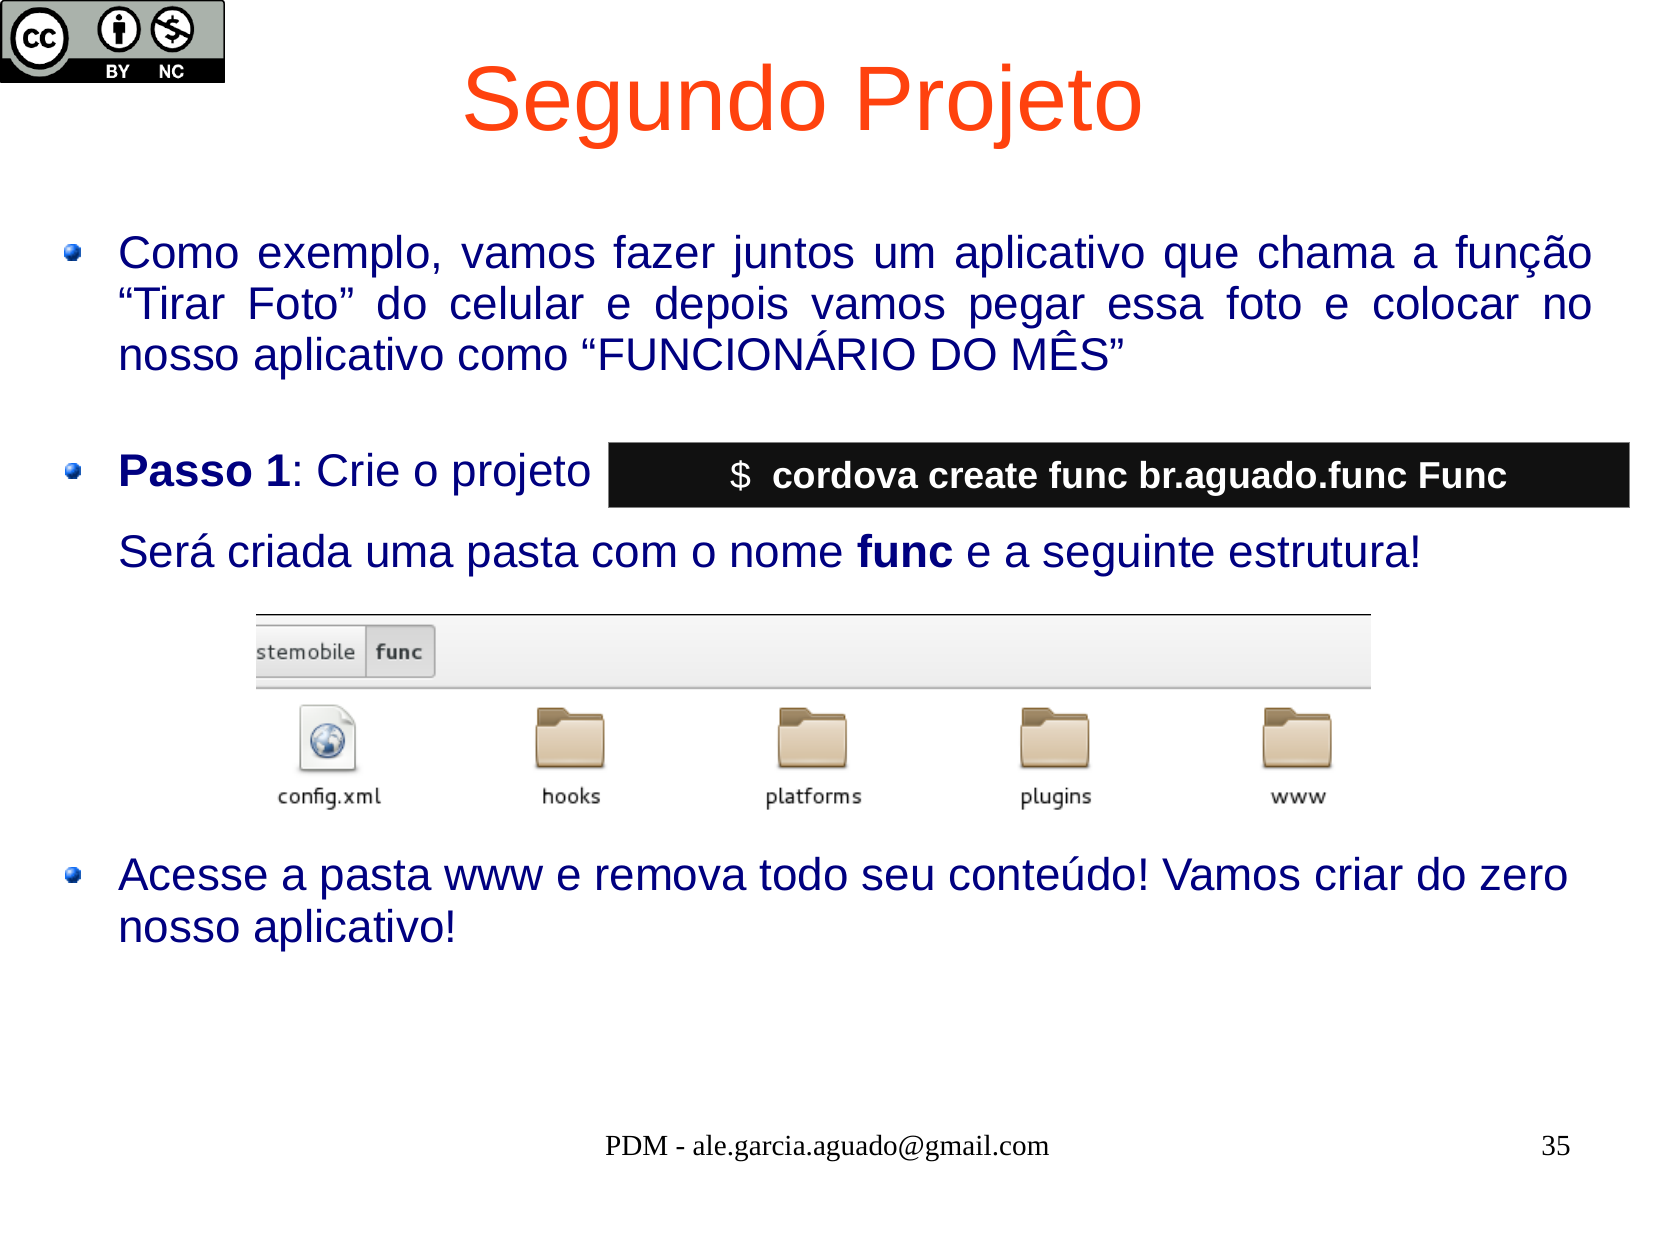

# Segundo Projeto
Como exemplo, vamos fazer juntos um aplicativo que chama a função “Tirar Foto” do celular e depois vamos pegar essa foto e colocar no nosso aplicativo como “FUNCIONÁRIO DO MÊS”
$ cordova create func br.aguado.func Func
Passo 1: Crie o projeto
Será criada uma pasta com o nome func e a seguinte estrutura!
Acesse a pasta www e remova todo seu conteúdo! Vamos criar do zero nosso aplicativo!
PDM - ale.garcia.aguado@gmail.com
35